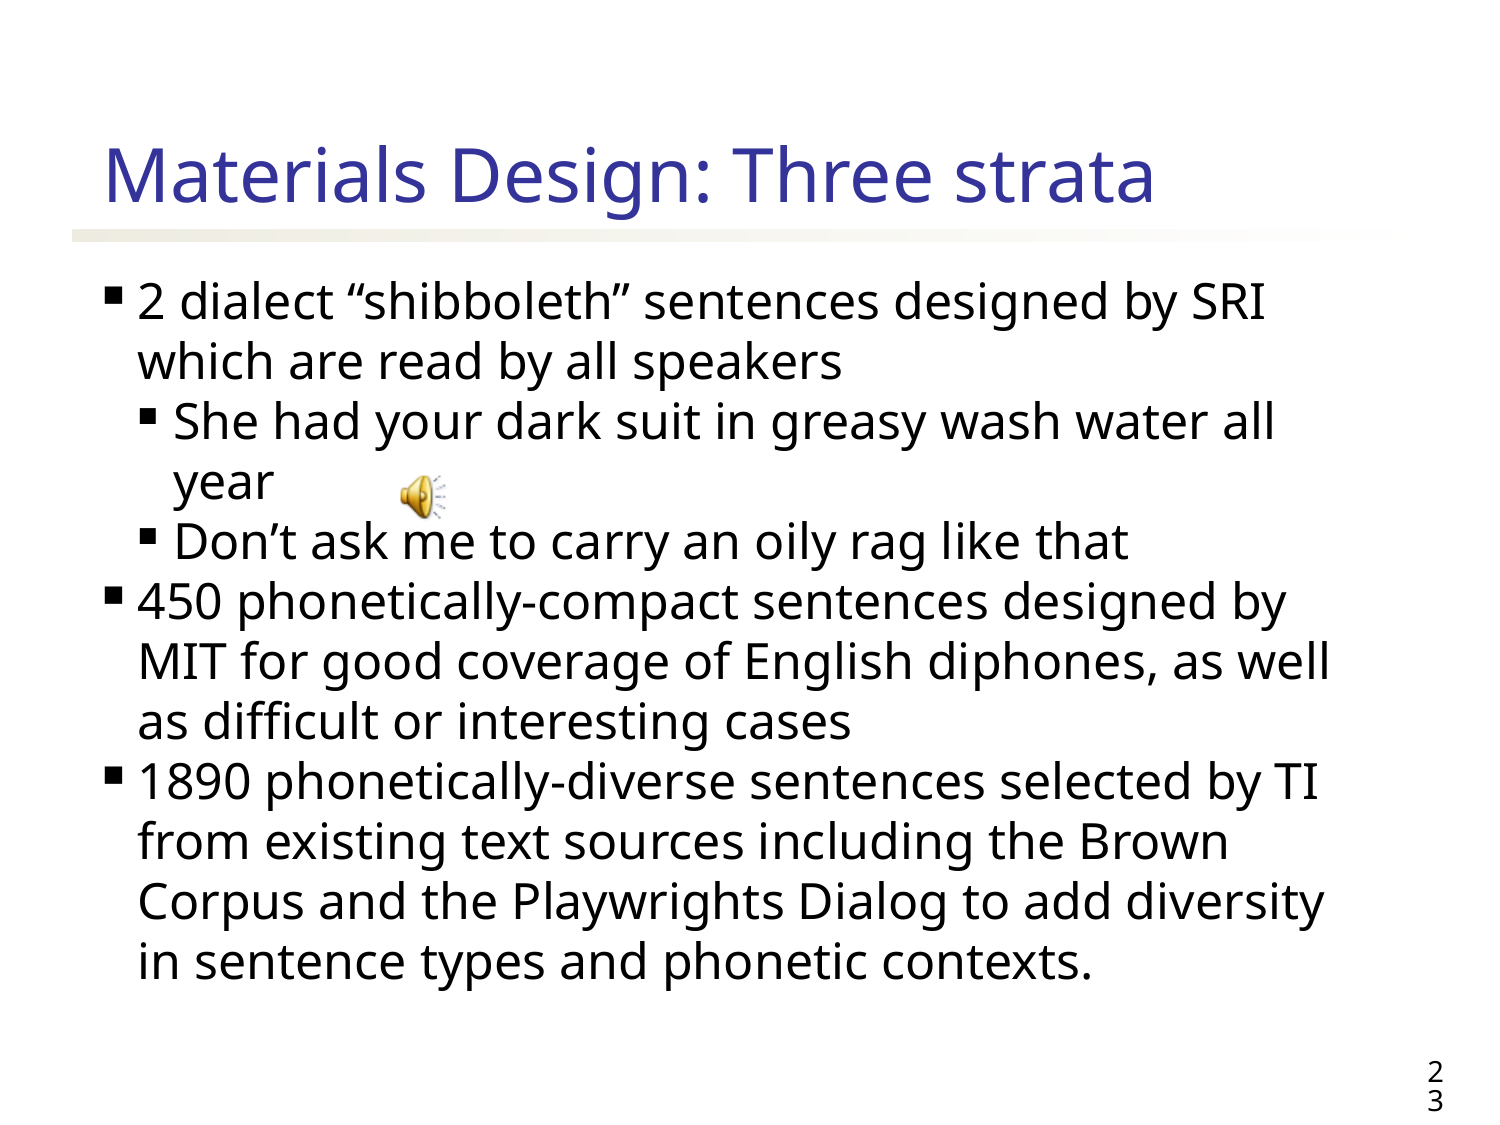

Materials Design: Three strata
2 dialect “shibboleth” sentences designed by SRI which are read by all speakers
She had your dark suit in greasy wash water all year
Don’t ask me to carry an oily rag like that
450 phonetically-compact sentences designed by MIT for good coverage of English diphones, as well as difficult or interesting cases
1890 phonetically-diverse sentences selected by TI from existing text sources including the Brown Corpus and the Playwrights Dialog to add diversity in sentence types and phonetic contexts.